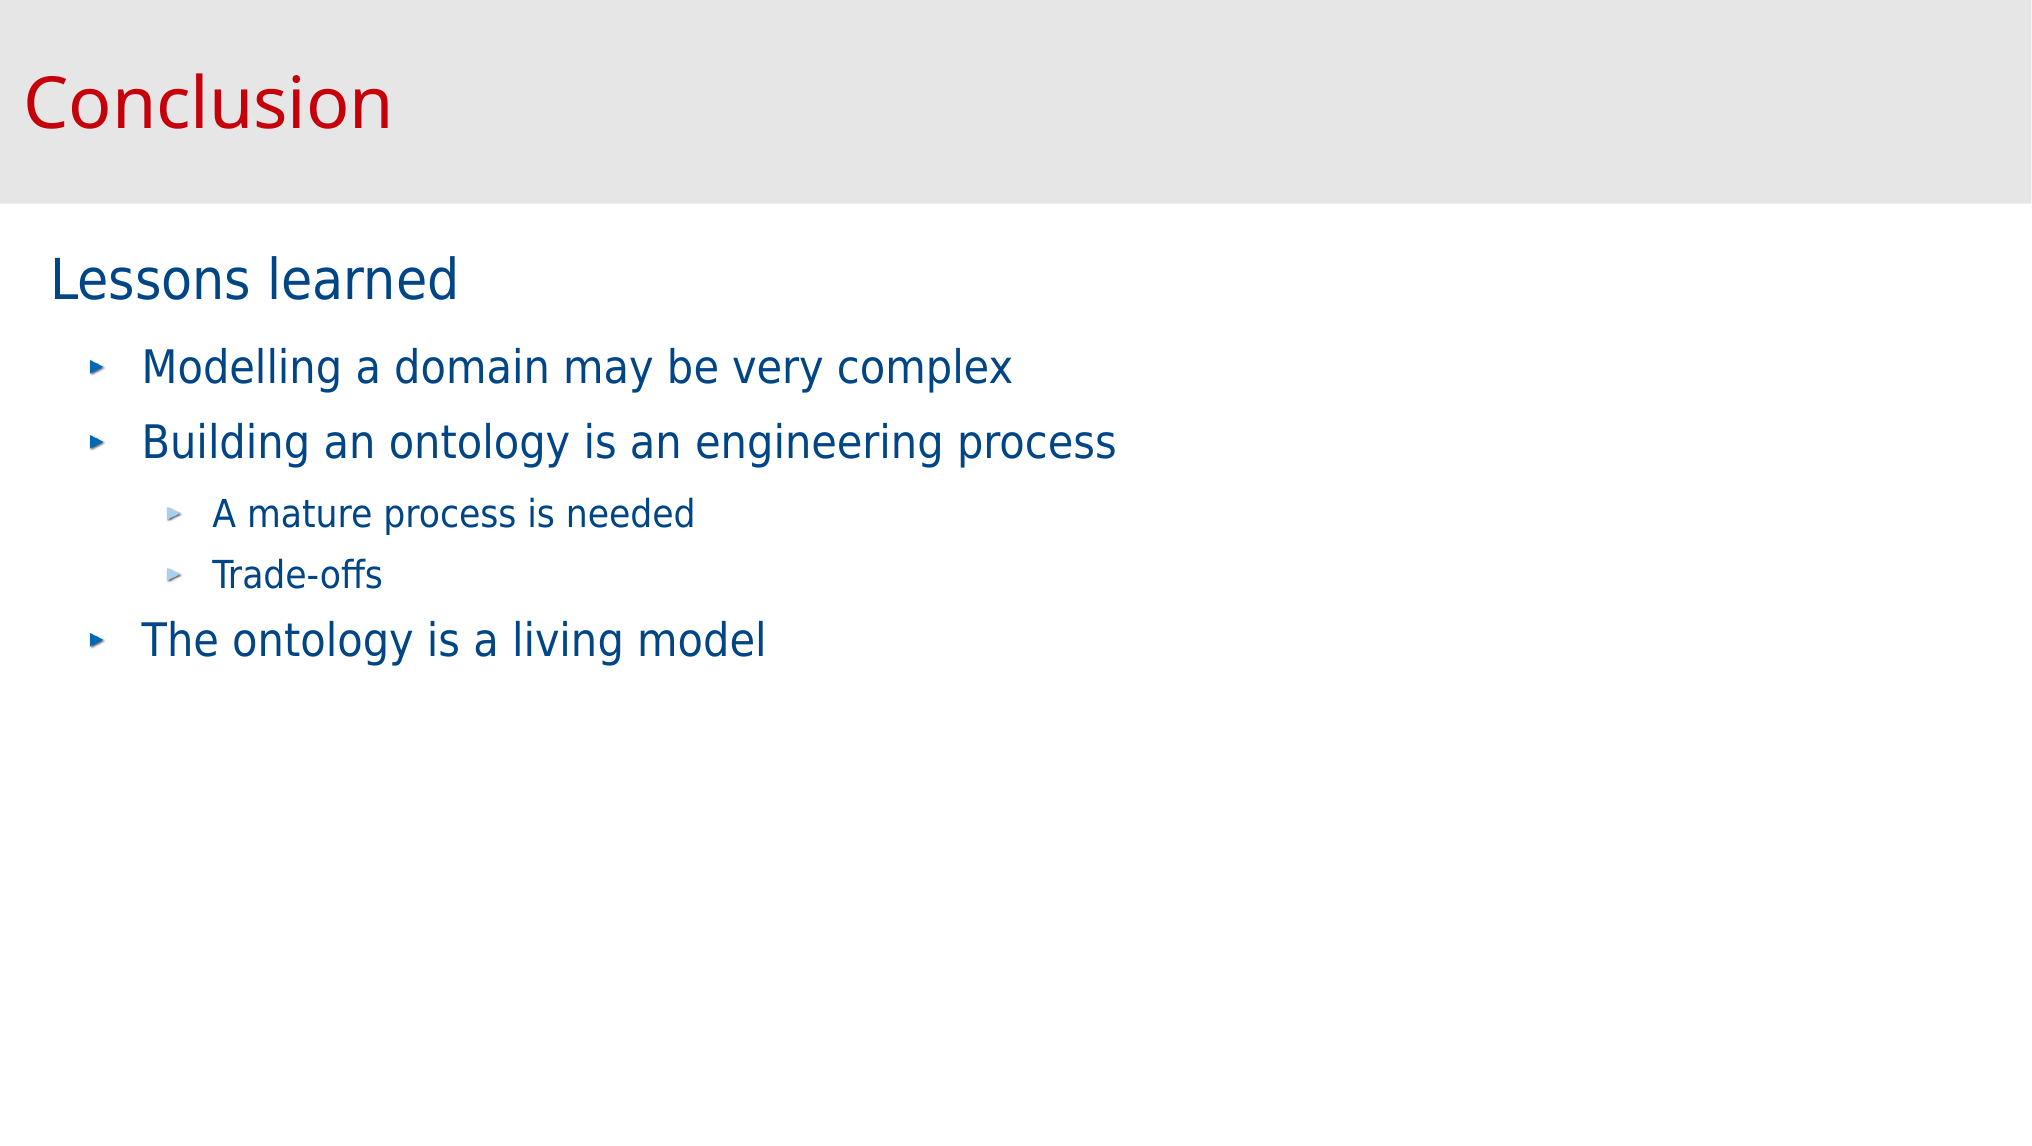

# Conclusion
Lessons learned
Modelling a domain may be very complex
Building an ontology is an engineering process
A mature process is needed
Trade-offs
The ontology is a living model